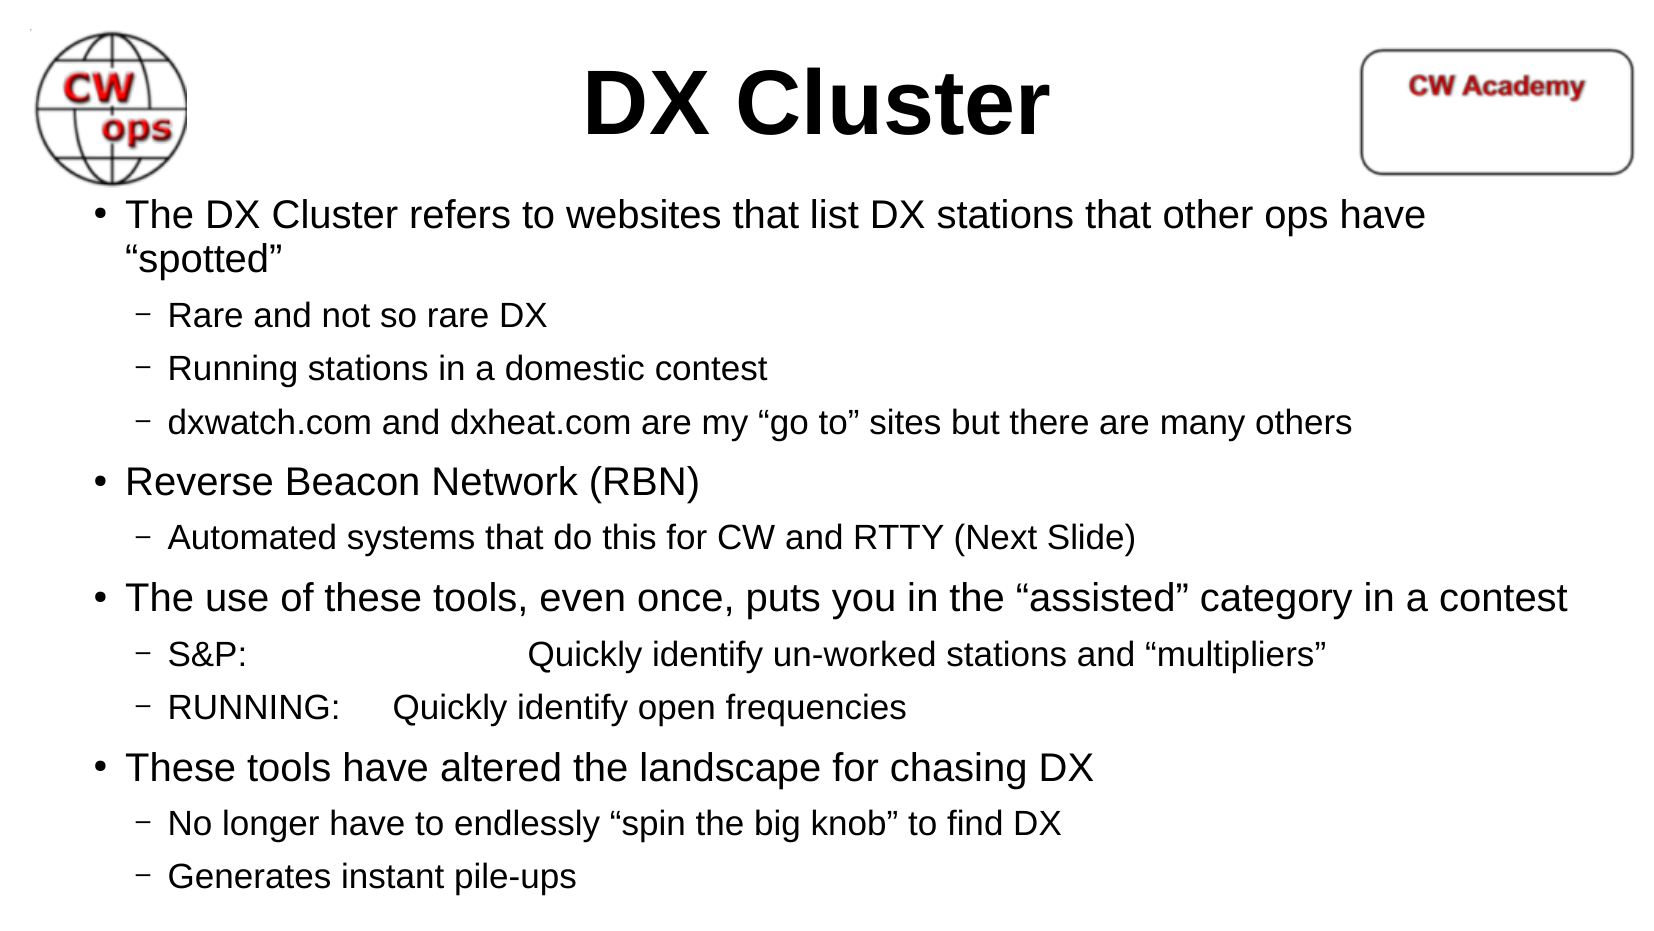

DX Cluster
# The DX Cluster refers to websites that list DX stations that other ops have “spotted”
Rare and not so rare DX
Running stations in a domestic contest
dxwatch.com and dxheat.com are my “go to” sites but there are many others
Reverse Beacon Network (RBN)
Automated systems that do this for CW and RTTY (Next Slide)
The use of these tools, even once, puts you in the “assisted” category in a contest
S&P: 			 			 	Quickly identify un-worked stations and “multipliers”
RUNNING: 	Quickly identify open frequencies
These tools have altered the landscape for chasing DX
No longer have to endlessly “spin the big knob” to find DX
Generates instant pile-ups